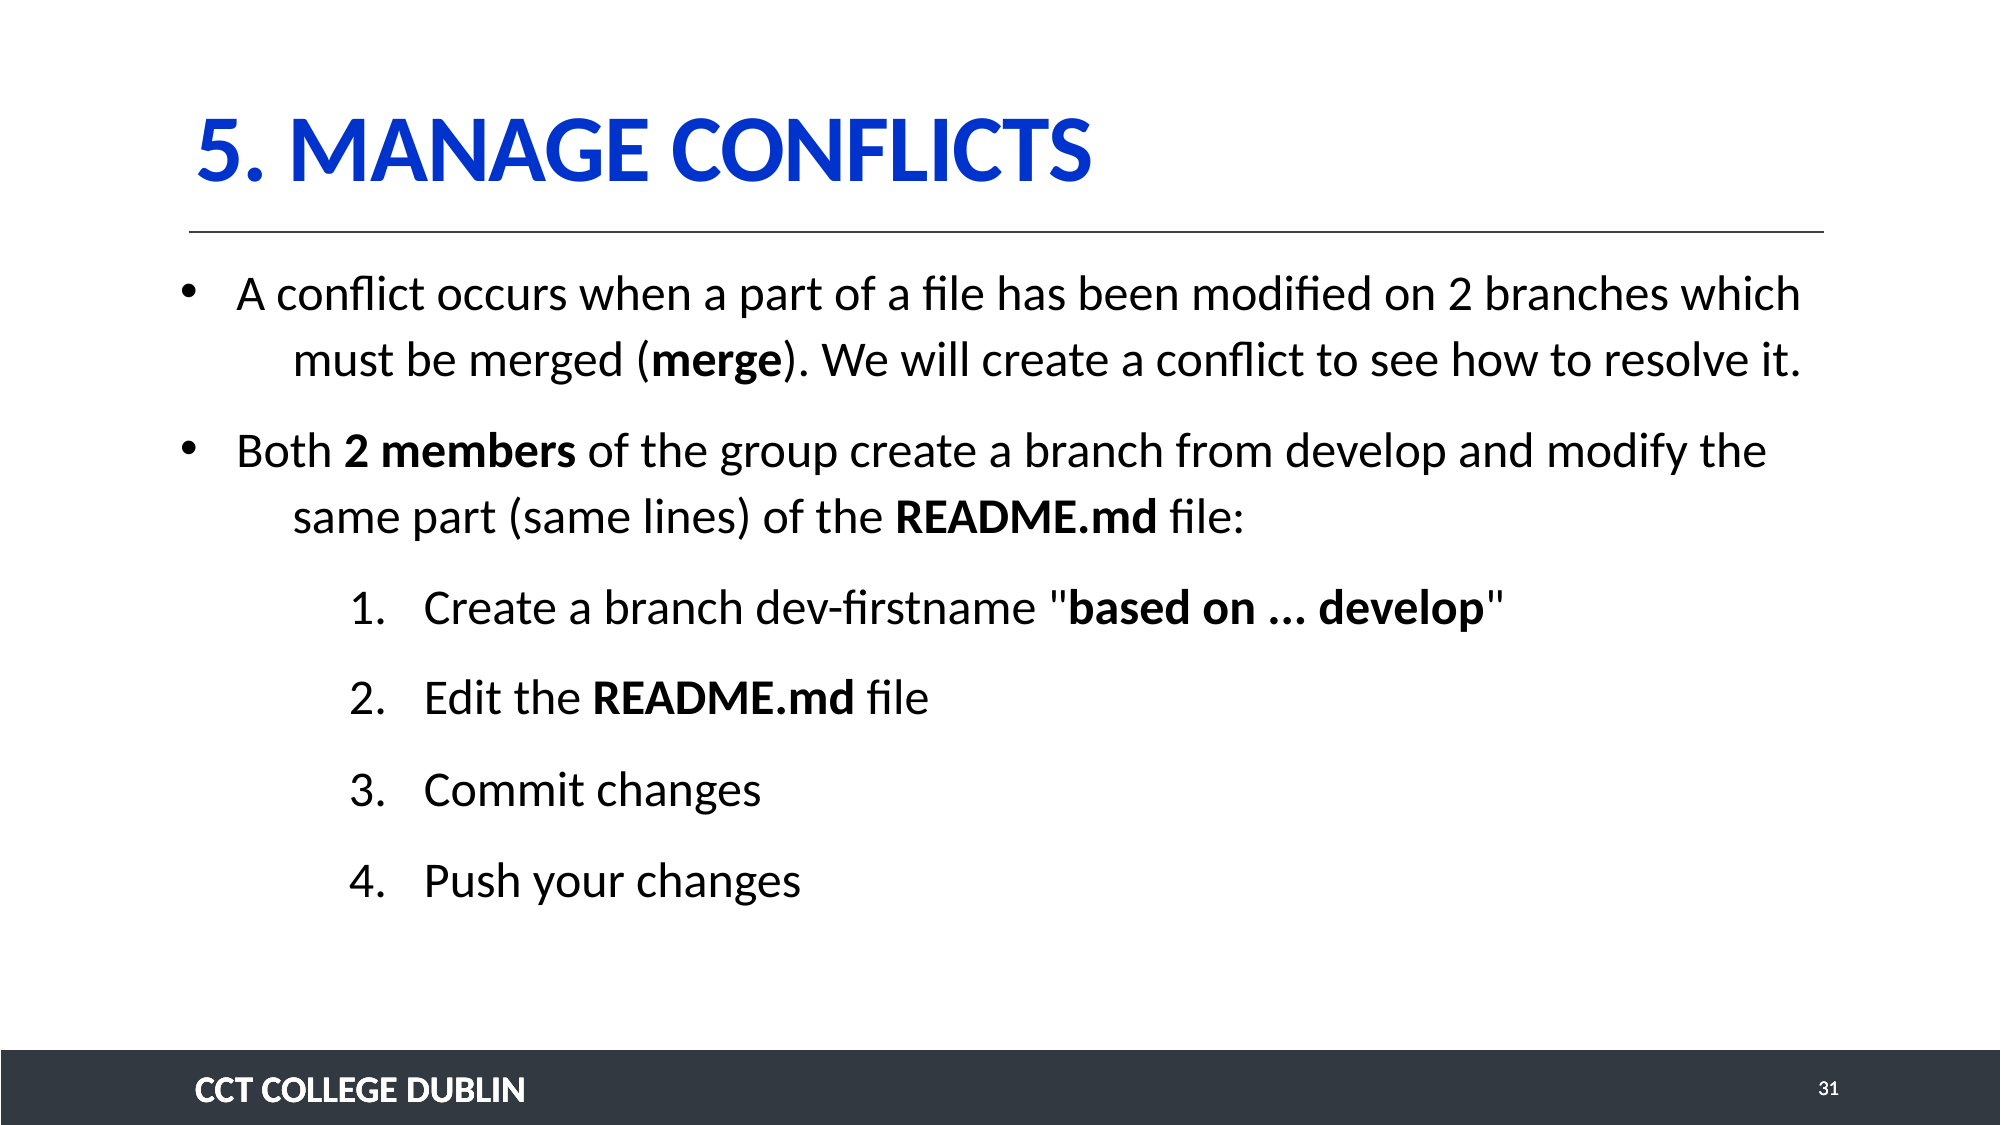

# 5. MANAGE CONFLICTS
A conflict occurs when a part of a file has been modified on 2 branches which must be merged (merge). We will create a conflict to see how to resolve it.
Both 2 members of the group create a branch from develop and modify the same part (same lines) of the README.md file:
Create a branch dev-firstname "based on ... develop"
Edit the README.md file
Commit changes
Push your changes
CCT COLLEGE DUBLIN
CCT COLLEGE DUBLIN
CCT COLLEGE DUBLIN